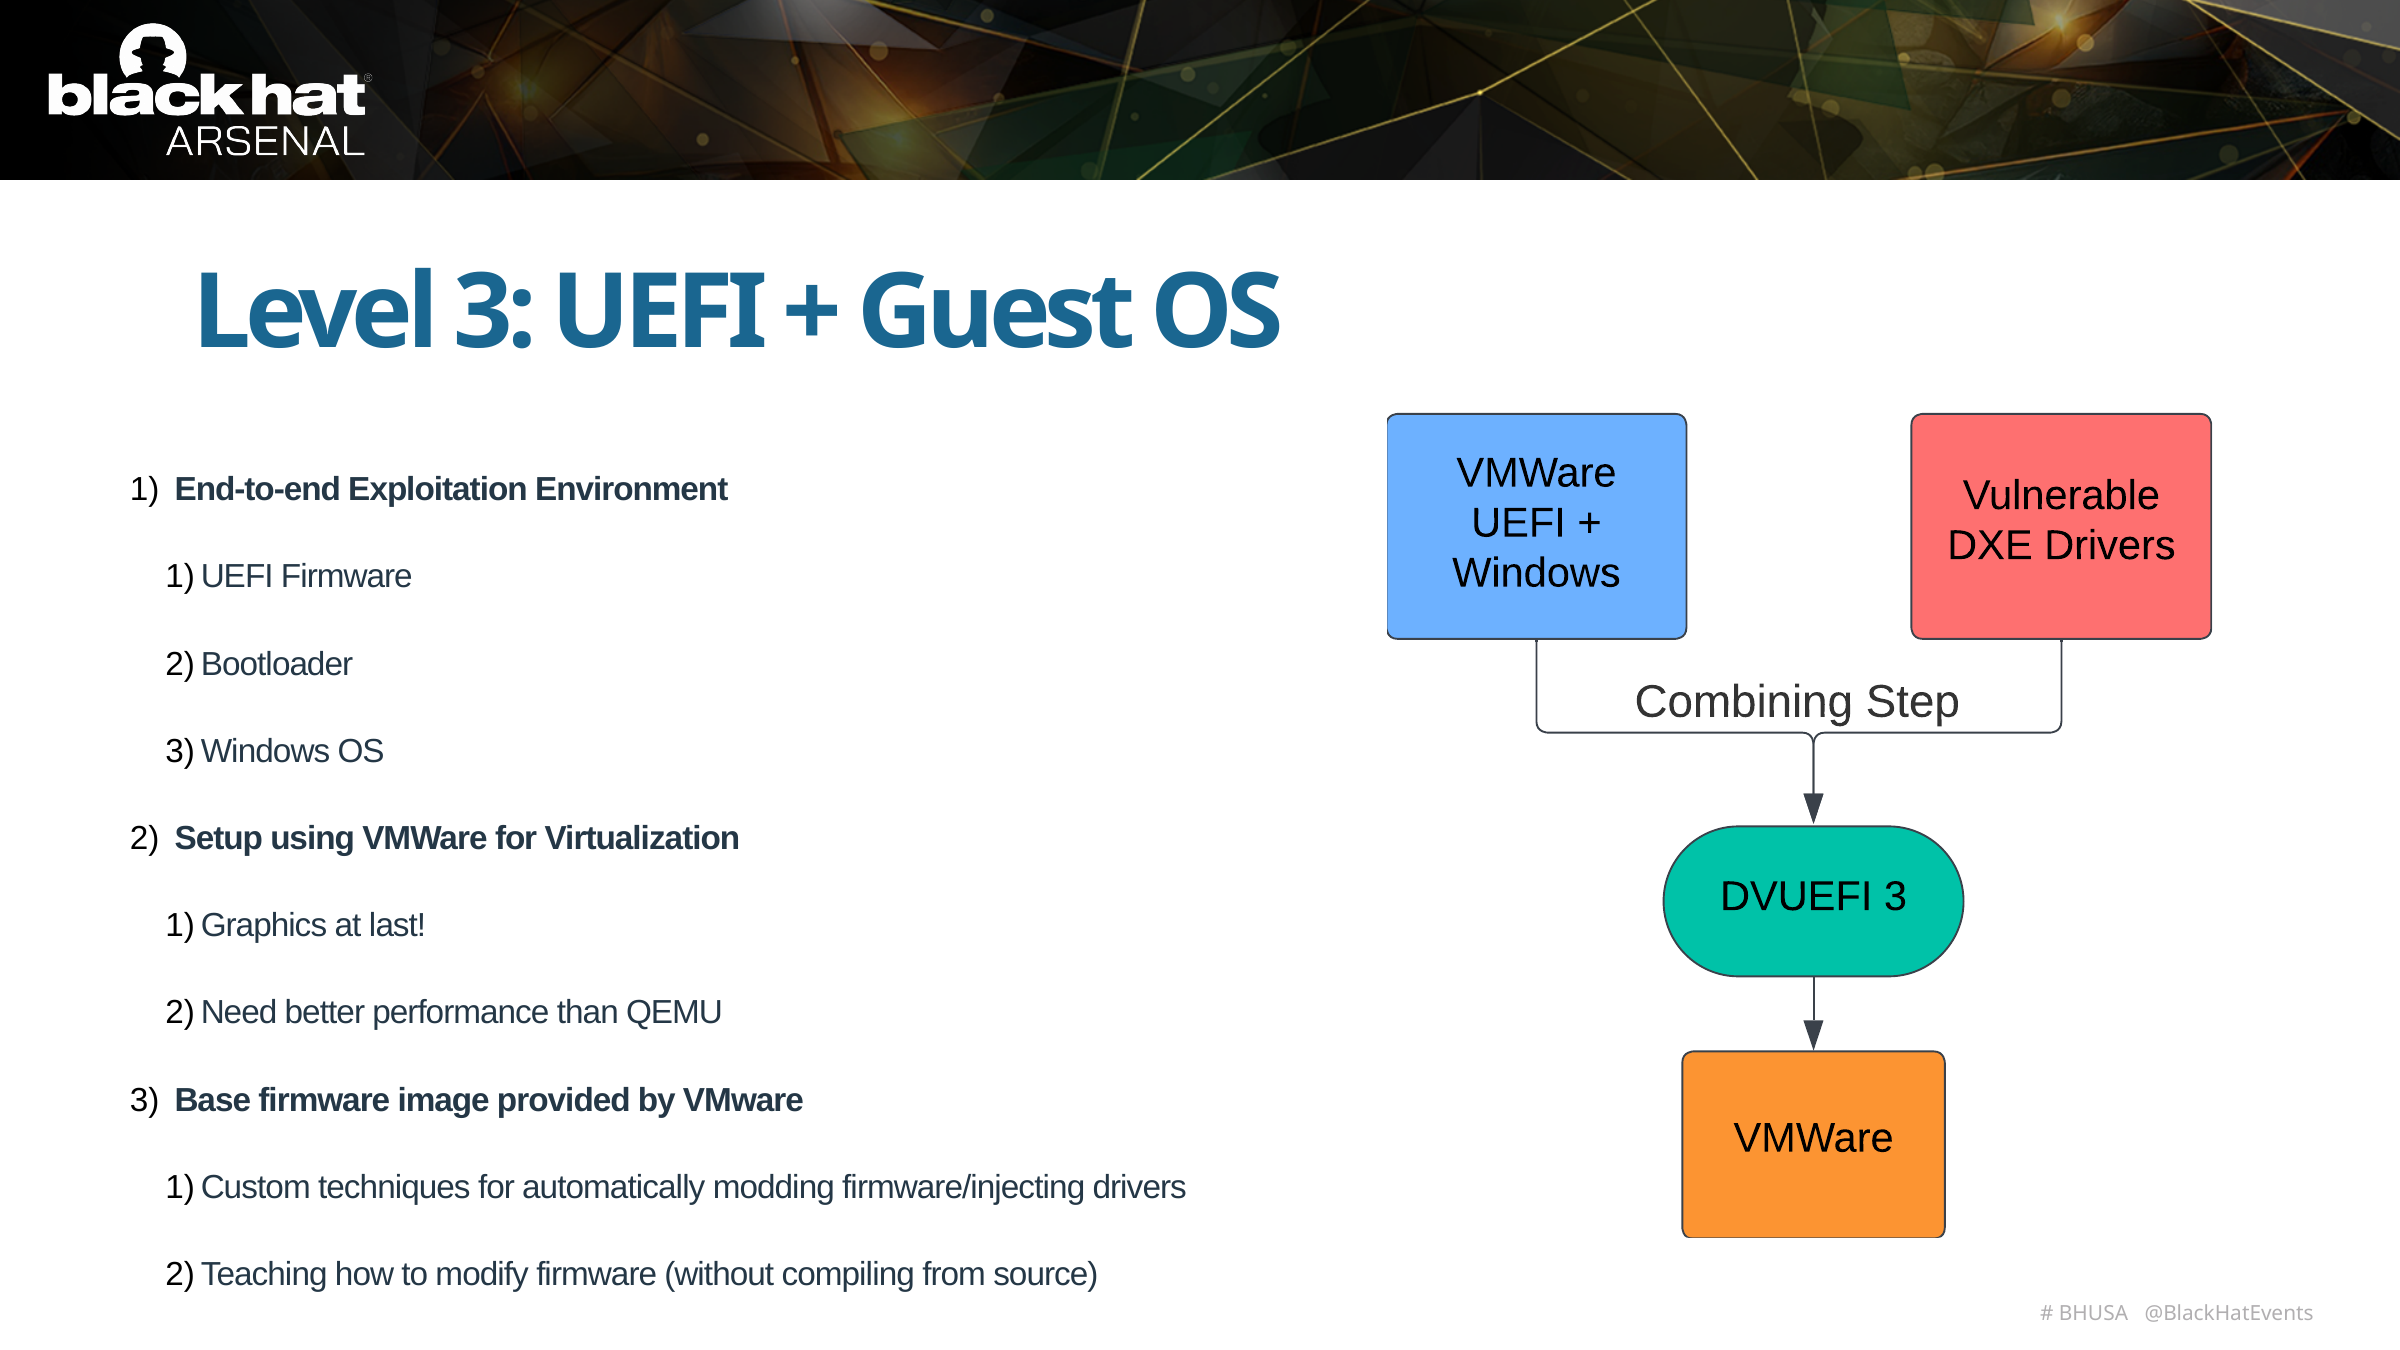

Level 3: UEFI + Guest OS
 End-to-end Exploitation Environment
UEFI Firmware
Bootloader
Windows OS
 Setup using VMWare for Virtualization
Graphics at last!
Need better performance than QEMU
 Base firmware image provided by VMware
Custom techniques for automatically modding firmware/injecting drivers
Teaching how to modify firmware (without compiling from source)